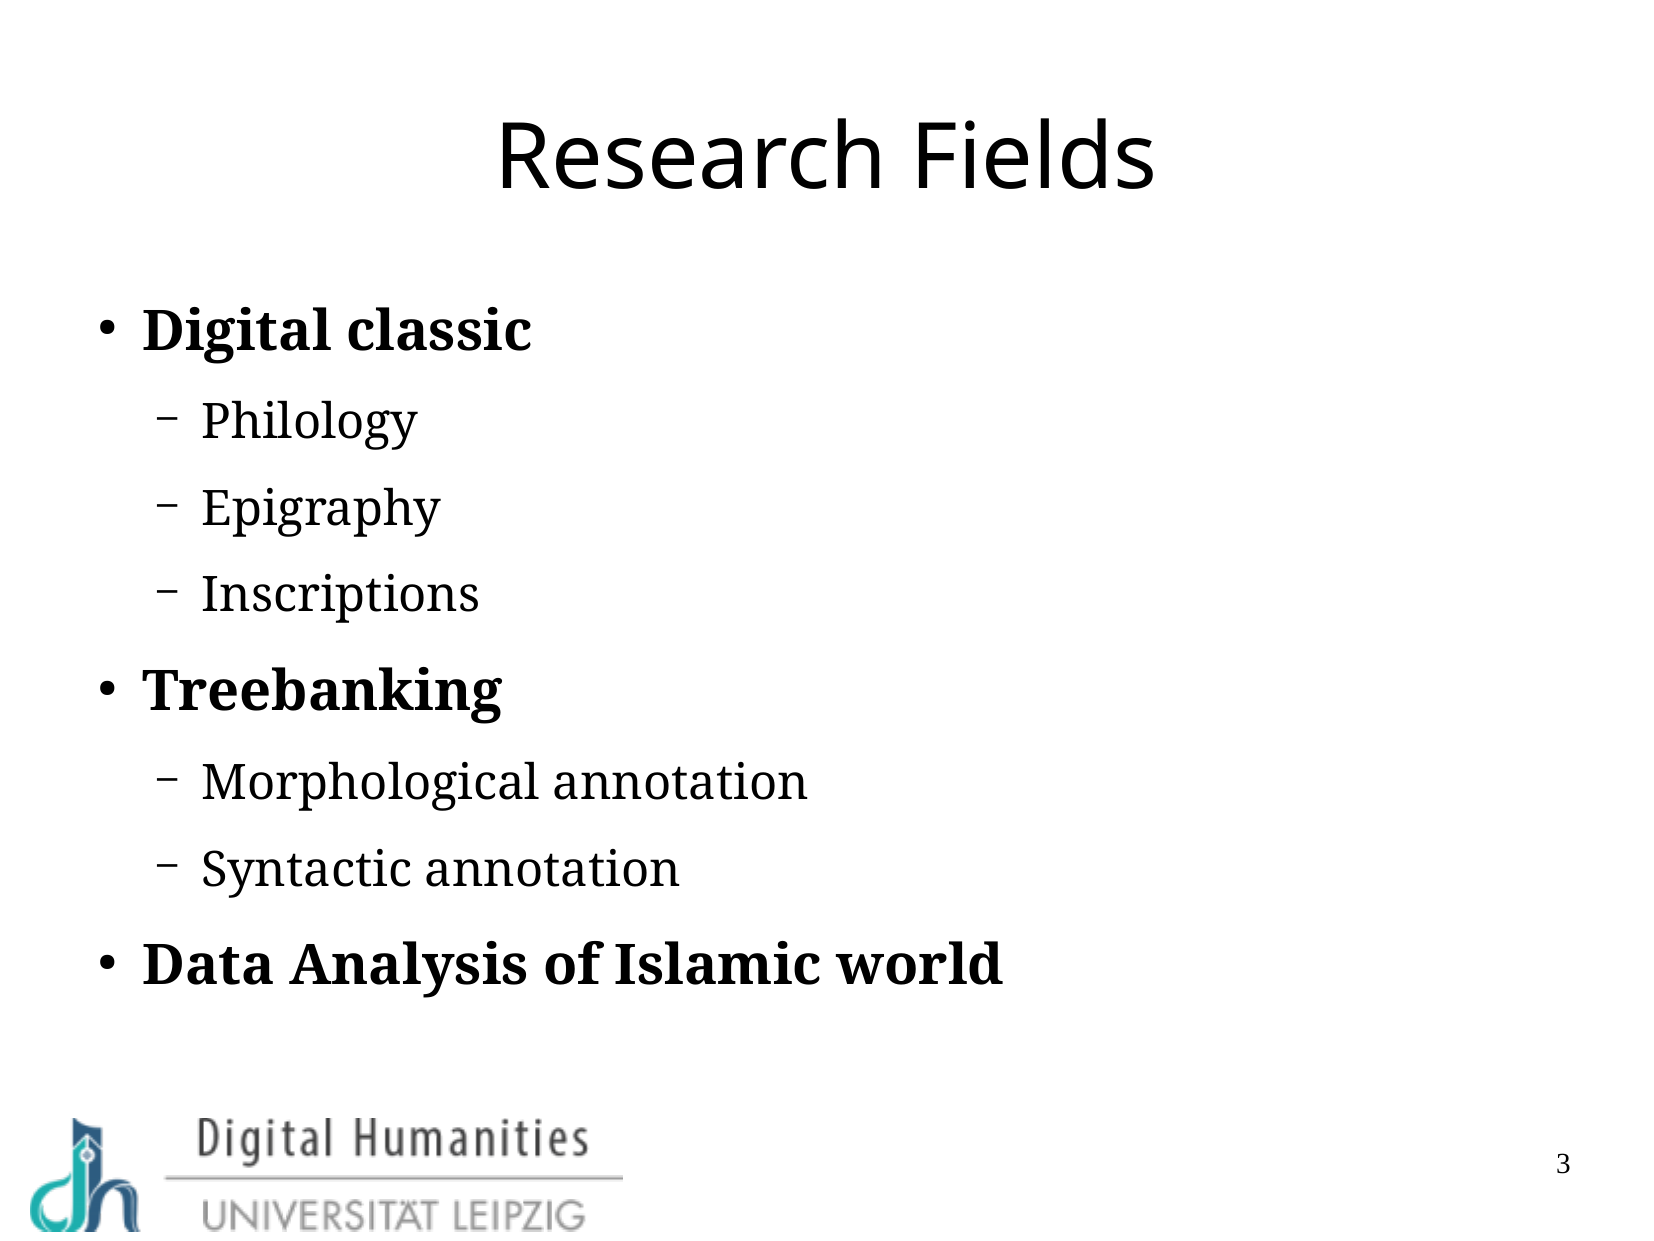

# Research Fields
Digital classic
Philology
Epigraphy
Inscriptions
Treebanking
Morphological annotation
Syntactic annotation
Data Analysis of Islamic world
3